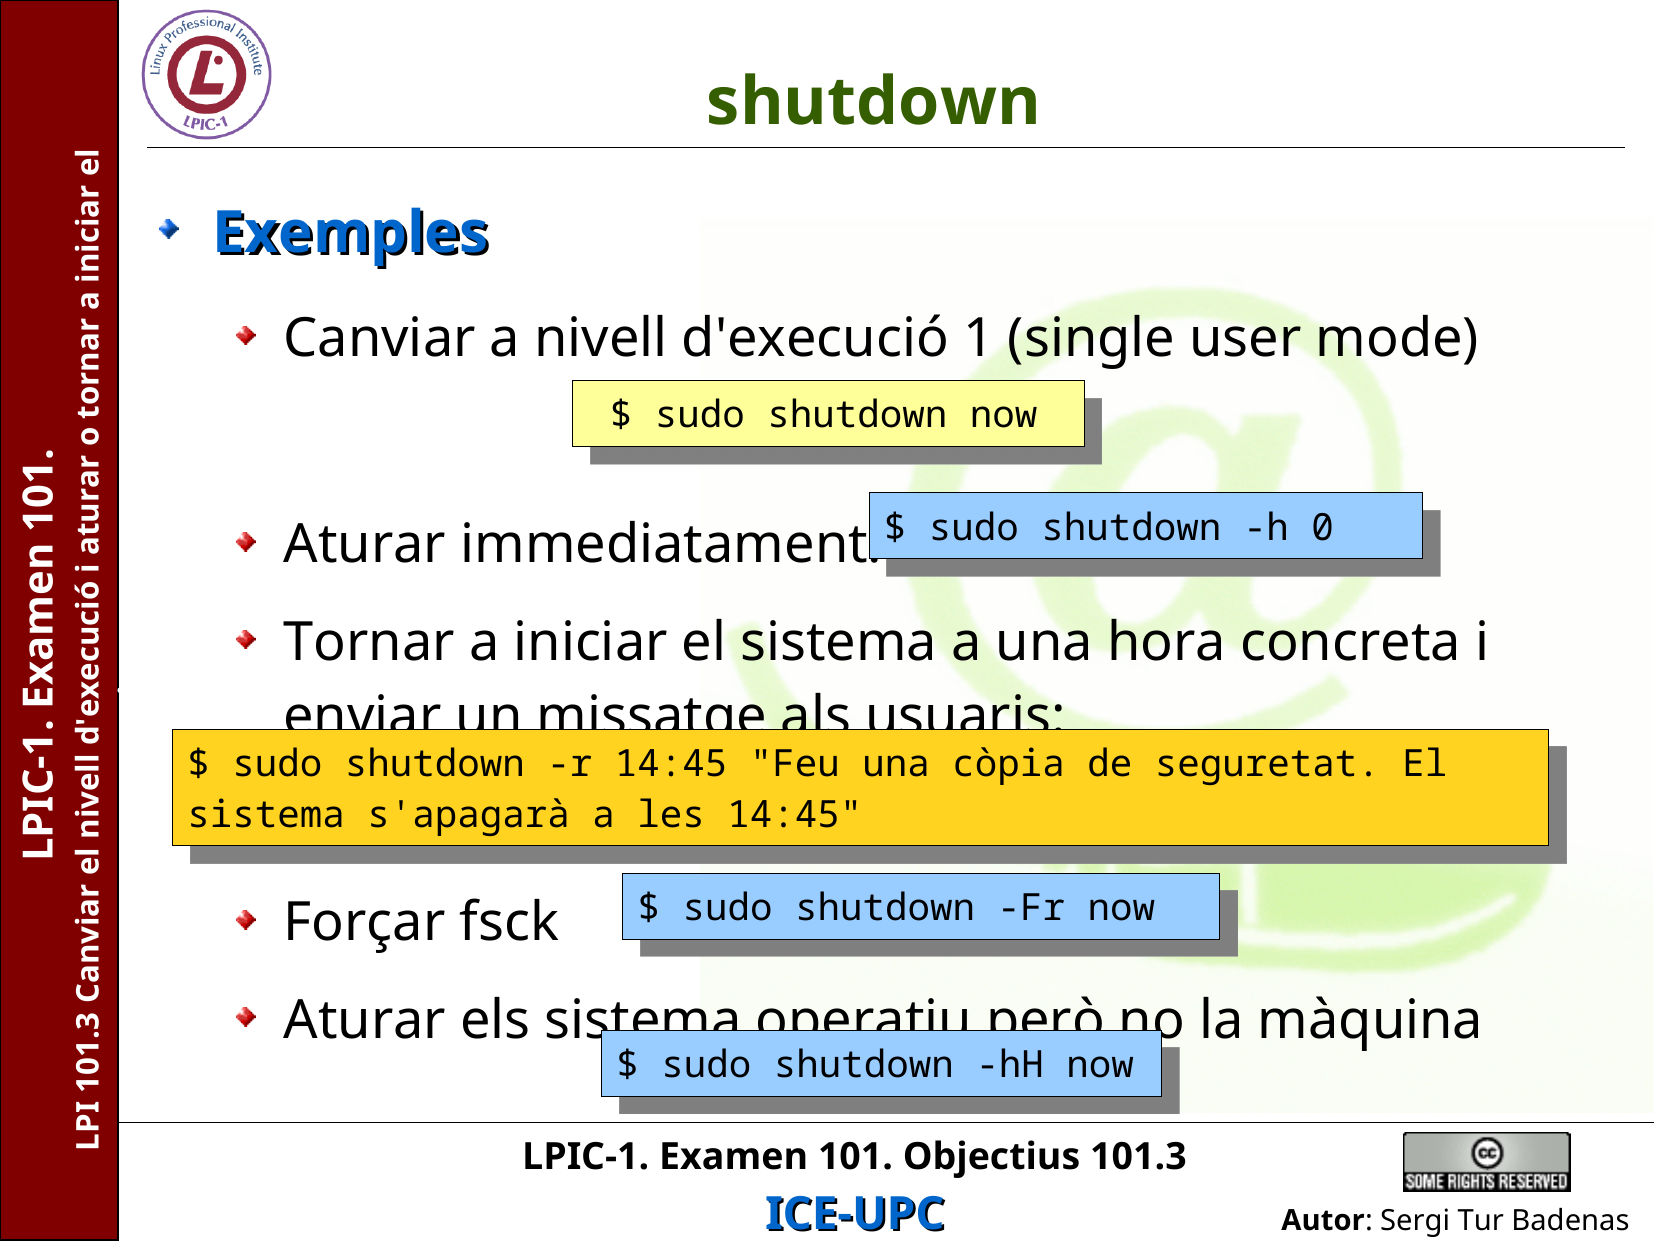

# shutdown
Exemples
Canviar a nivell d'execució 1 (single user mode)
Aturar immediatament:
Tornar a iniciar el sistema a una hora concreta i enviar un missatge als usuaris:
Forçar fsck
Aturar els sistema operatiu però no la màquina
 $ sudo shutdown now
$ sudo shutdown -h 0
$ sudo shutdown -r 14:45 "Feu una còpia de seguretat. El sistema s'apagarà a les 14:45"
$ sudo shutdown -Fr now
$ sudo shutdown -hH now